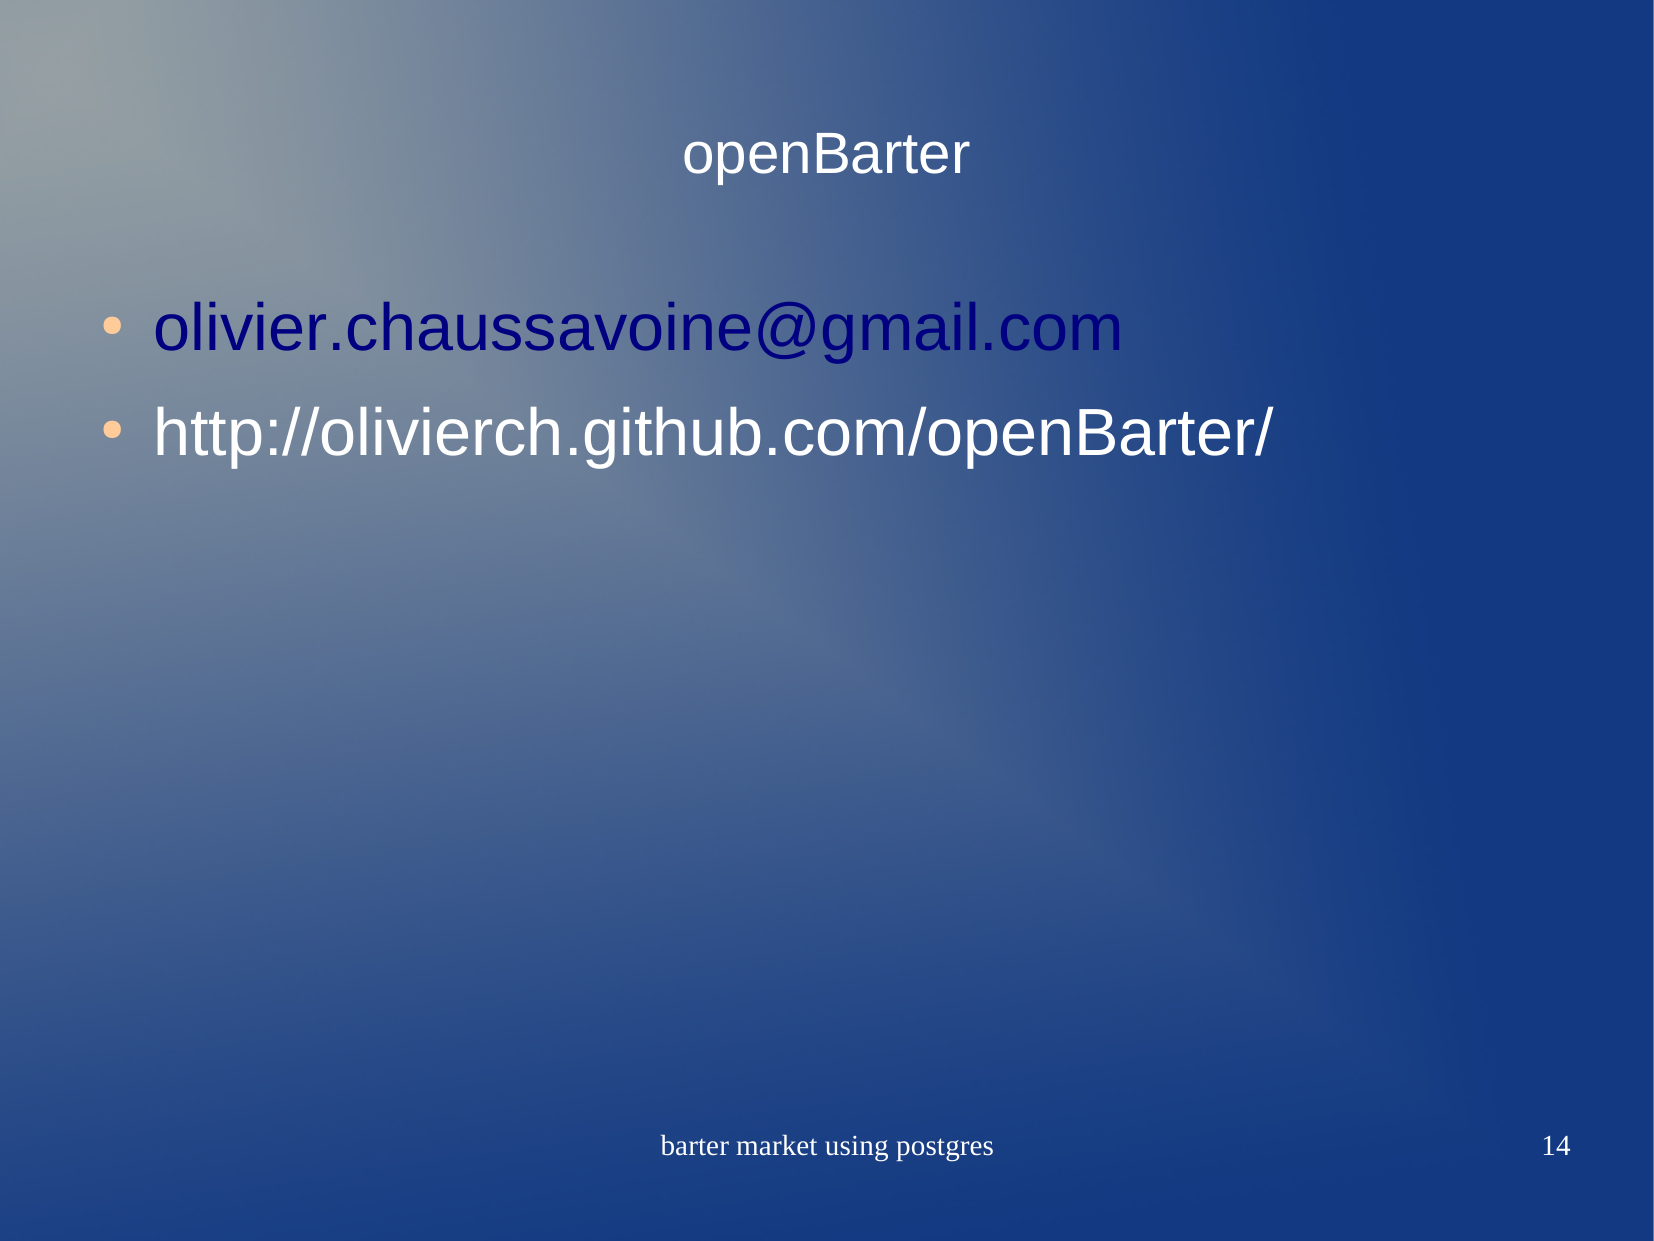

# openBarter
olivier.chaussavoine@gmail.com
http://olivierch.github.com/openBarter/
barter market using postgres
14